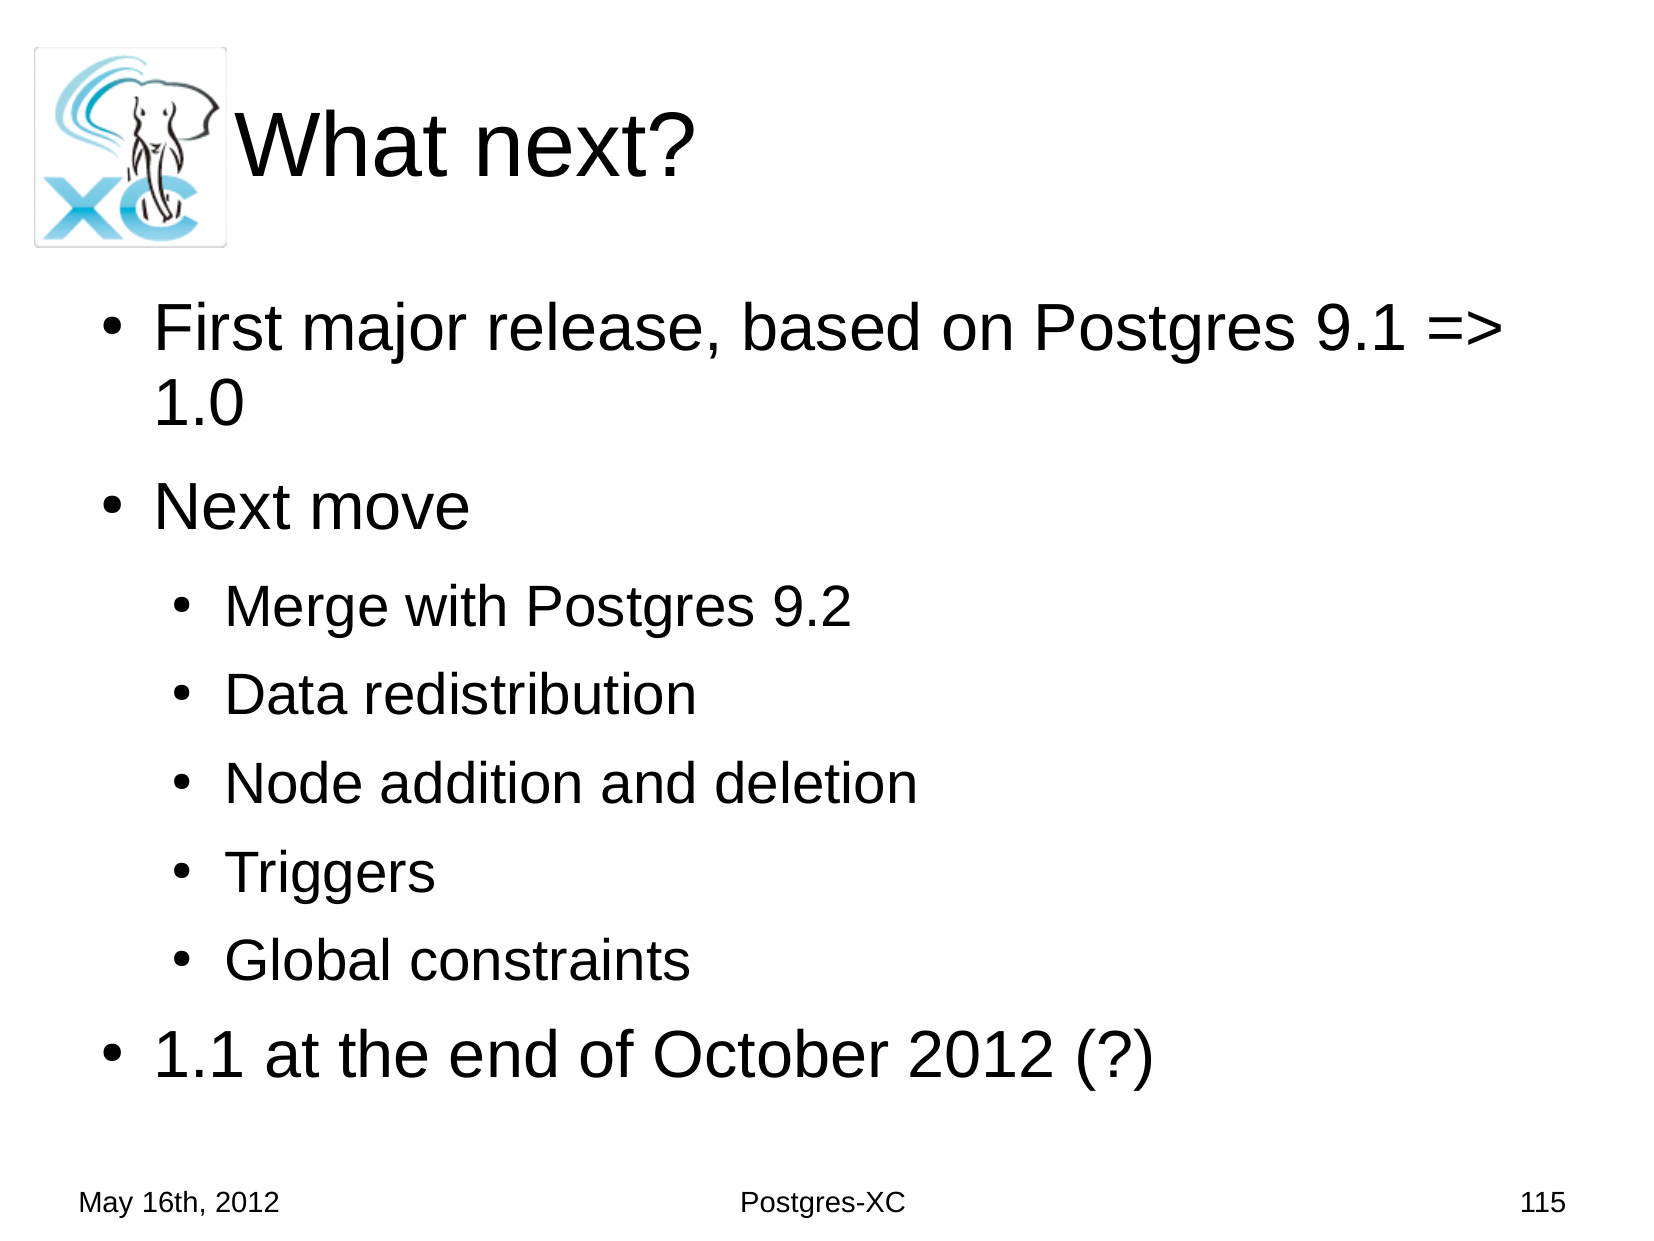

# What next?
First major release, based on Postgres 9.1 => 1.0
Next move
Merge with Postgres 9.2
Data redistribution
Node addition and deletion
Triggers
Global constraints
1.1 at the end of October 2012 (?)
115